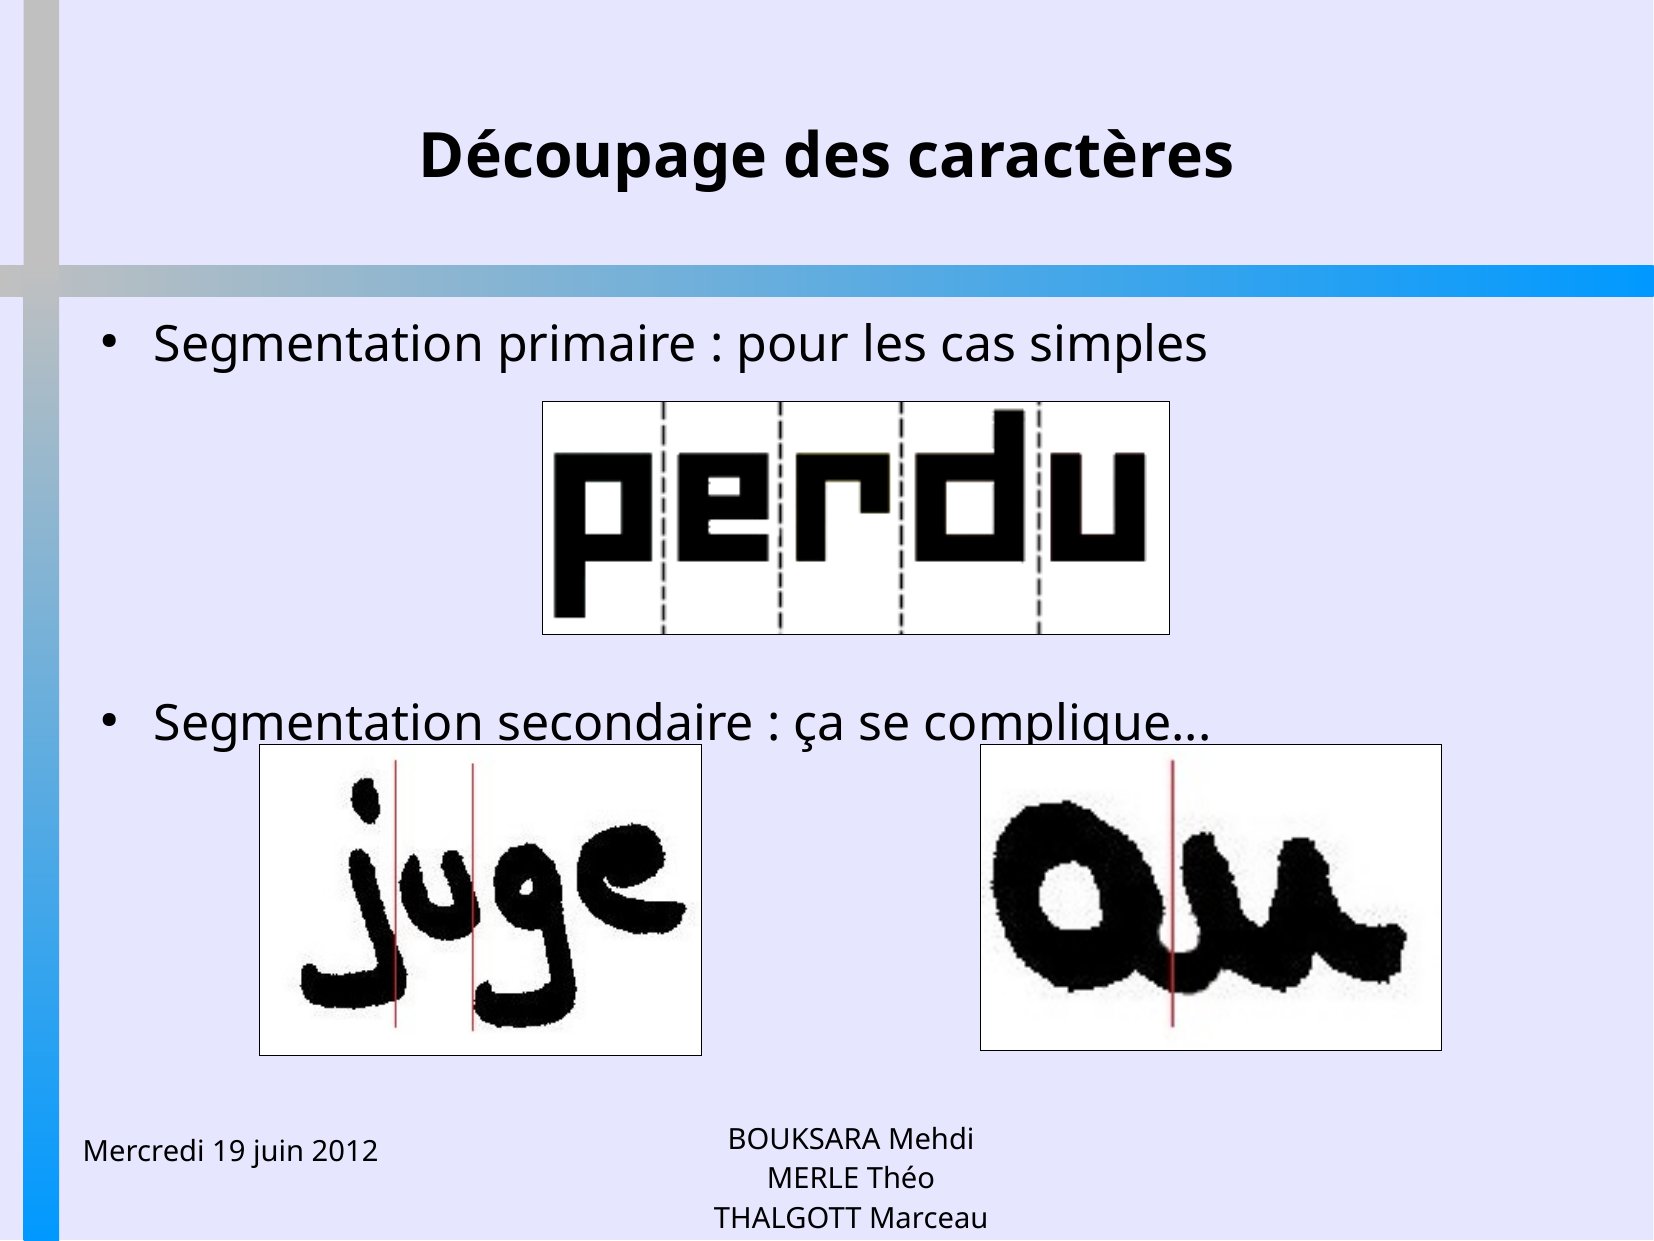

# Découpage des caractères
Segmentation primaire : pour les cas simples
Segmentation secondaire : ça se complique...